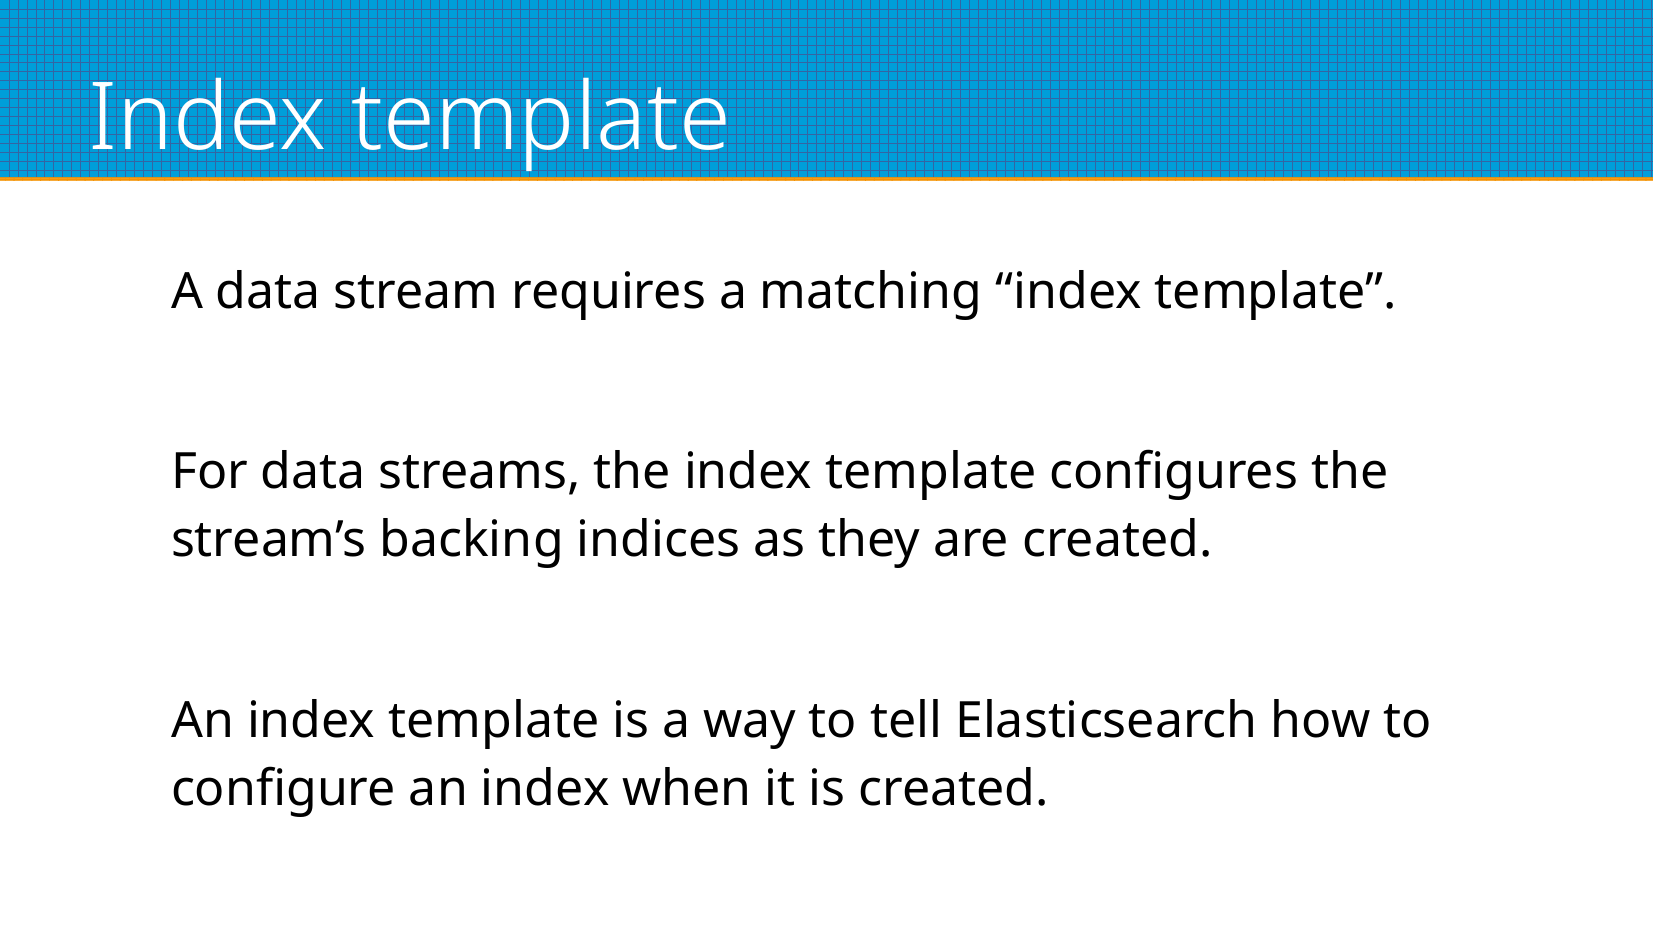

# Index template
A data stream requires a matching “index template”.
For data streams, the index template configures the stream’s backing indices as they are created.
An index template is a way to tell Elasticsearch how to configure an index when it is created.